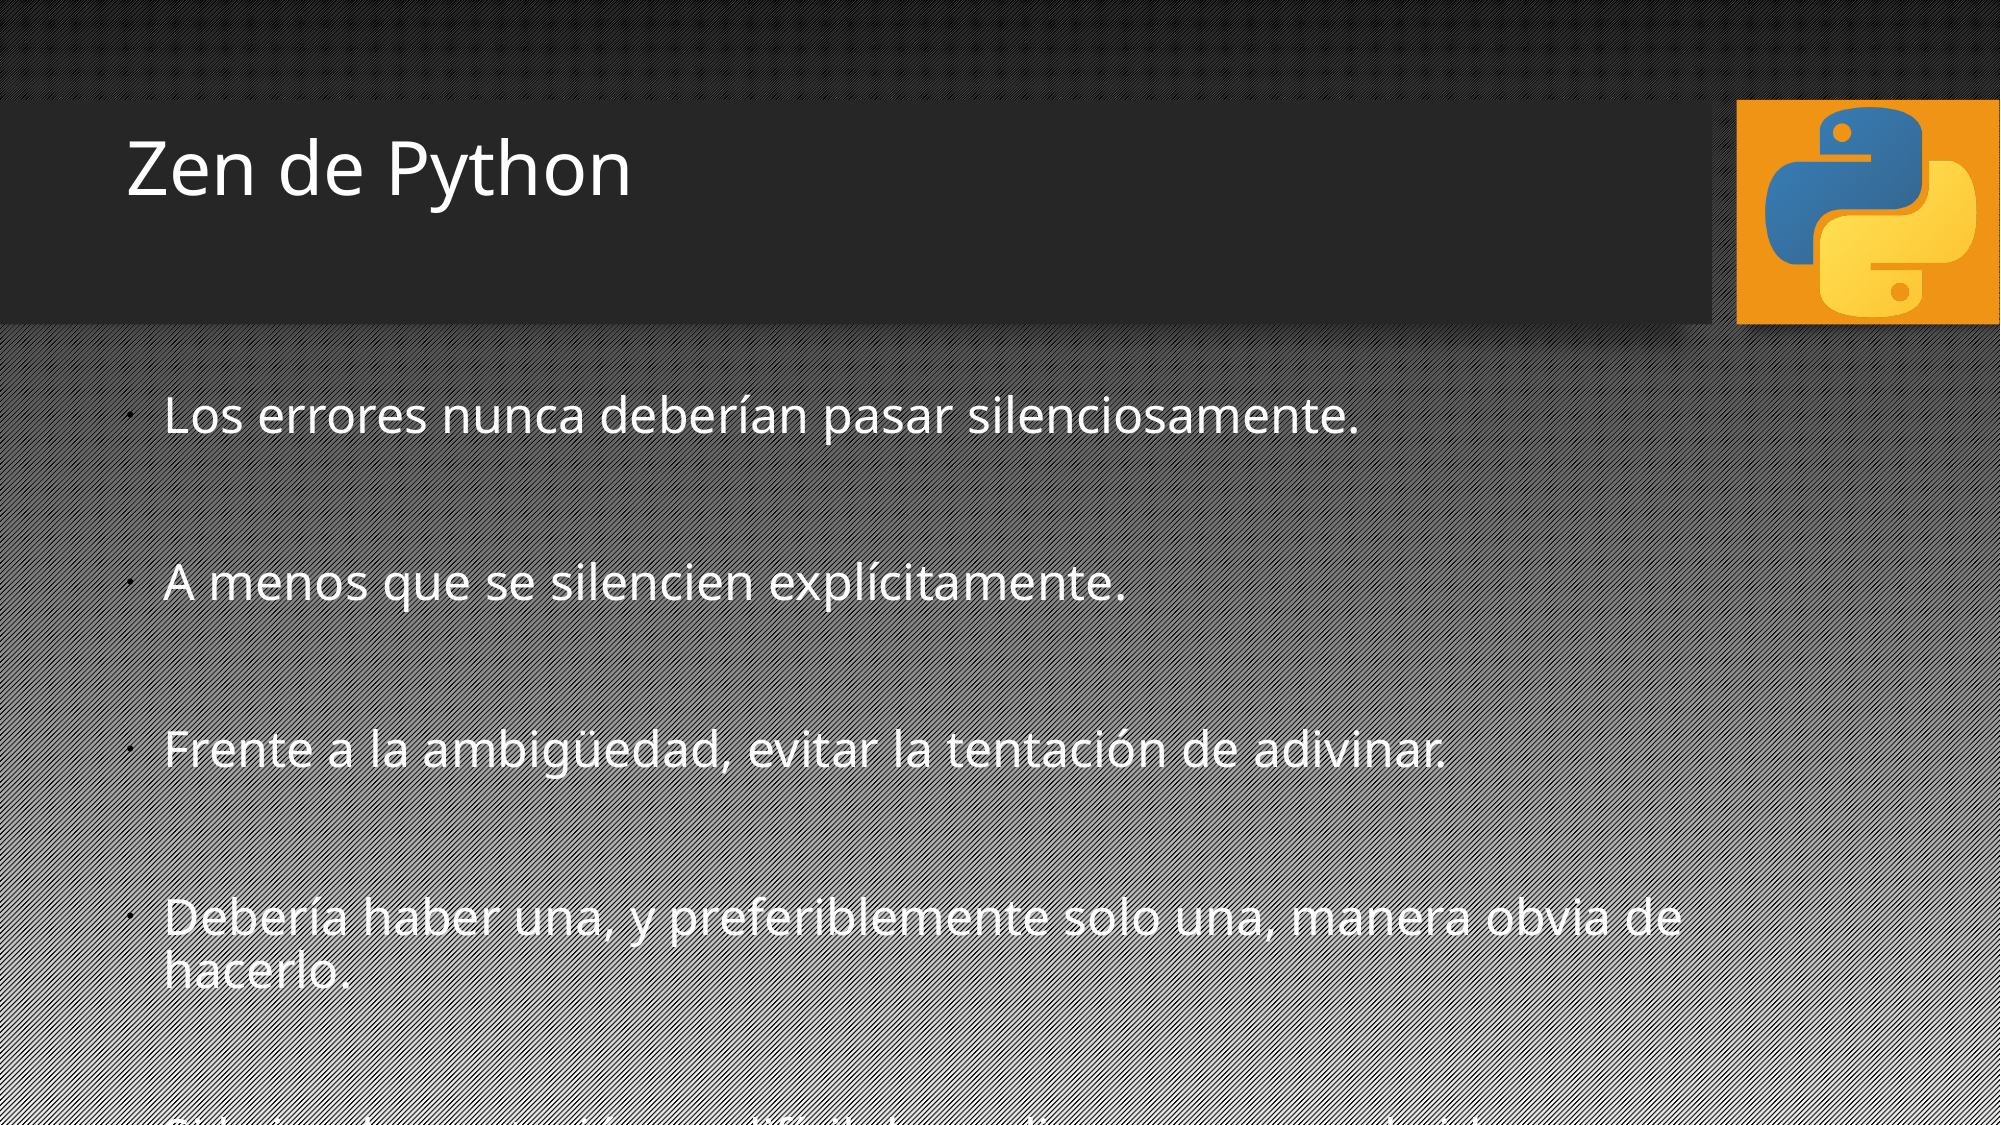

# Zen de Python
Los errores nunca deberían pasar silenciosamente.
A menos que se silencien explícitamente.
Frente a la ambigüedad, evitar la tentación de adivinar.
Debería haber una, y preferiblemente solo una, manera obvia de hacerlo.
Si la implementación es difícil de explicar, es una mala idea.
Si la implementación es fácil de explicar, puede que sea una buena idea.